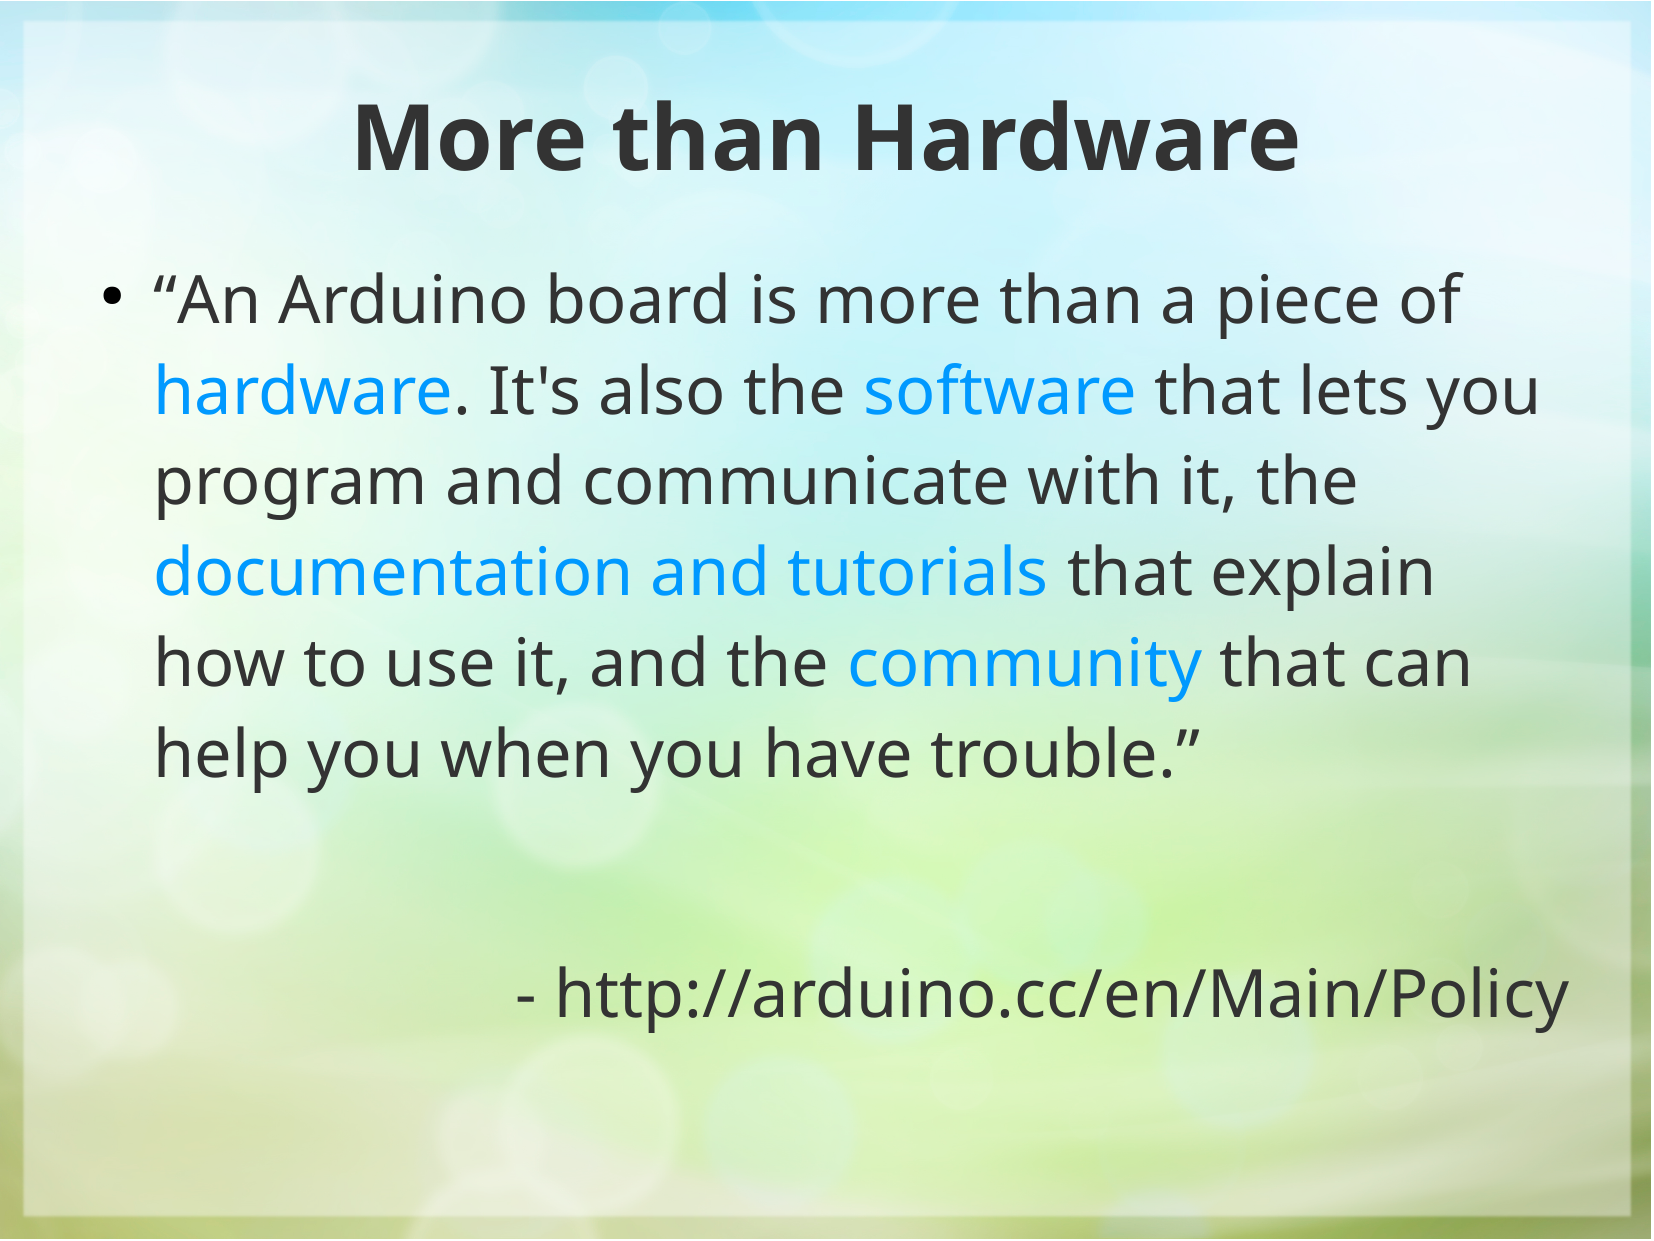

# More than Hardware
“An Arduino board is more than a piece of hardware. It's also the software that lets you program and communicate with it, the documentation and tutorials that explain how to use it, and the community that can help you when you have trouble.”
- http://arduino.cc/en/Main/Policy